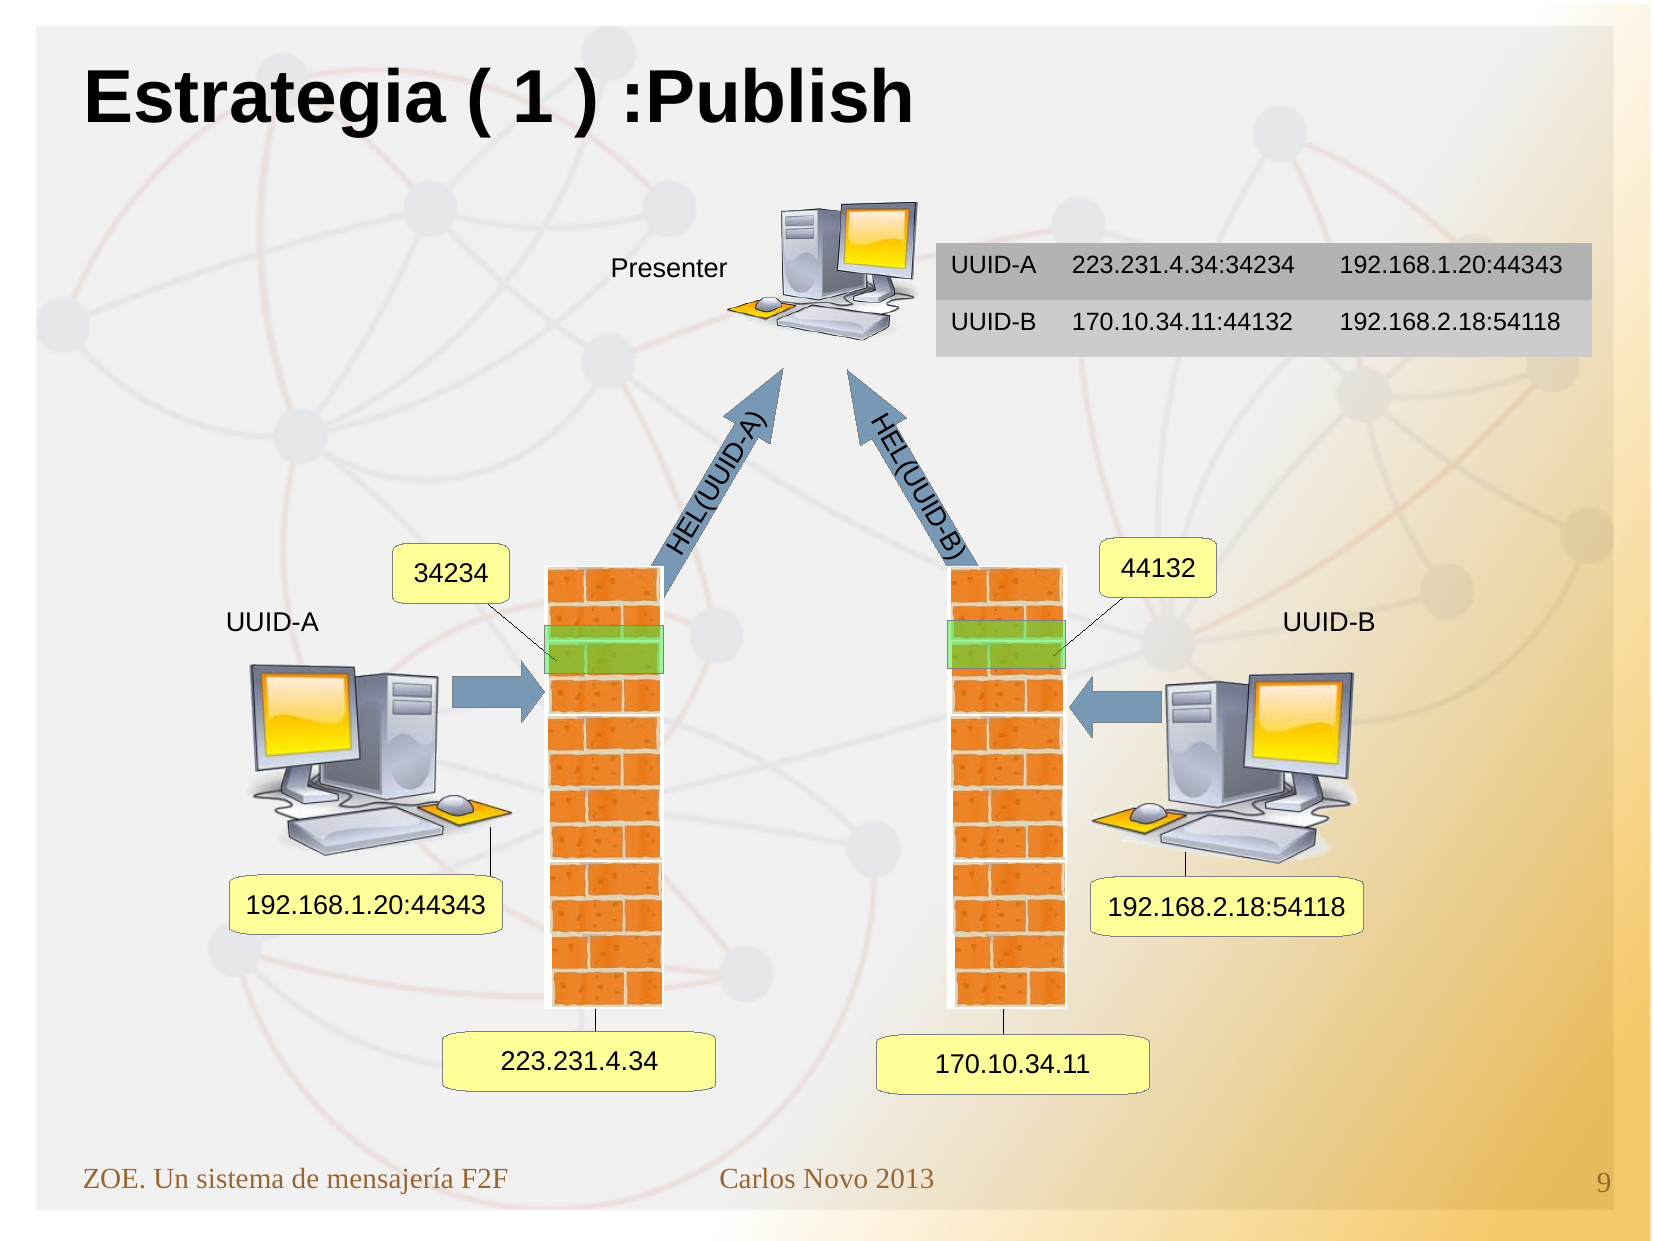

Estrategia ( 1 ) :Publish
| UUID-A | 223.231.4.34:34234 | 192.168.1.20:44343 |
| --- | --- | --- |
| UUID-B | 170.10.34.11:44132 | 192.168.2.18:54118 |
| UUID-A | 223.231.4.34:34234 | 192.168.1.20:44343 |
| --- | --- | --- |
| | | |
Presenter
HEL(UUID-A)
HEL(UUID-B)
44132
34234
UUID-A
UUID-B
192.168.1.20:44343
192.168.2.18:54118
170.10.34.11
223.231.4.34
9